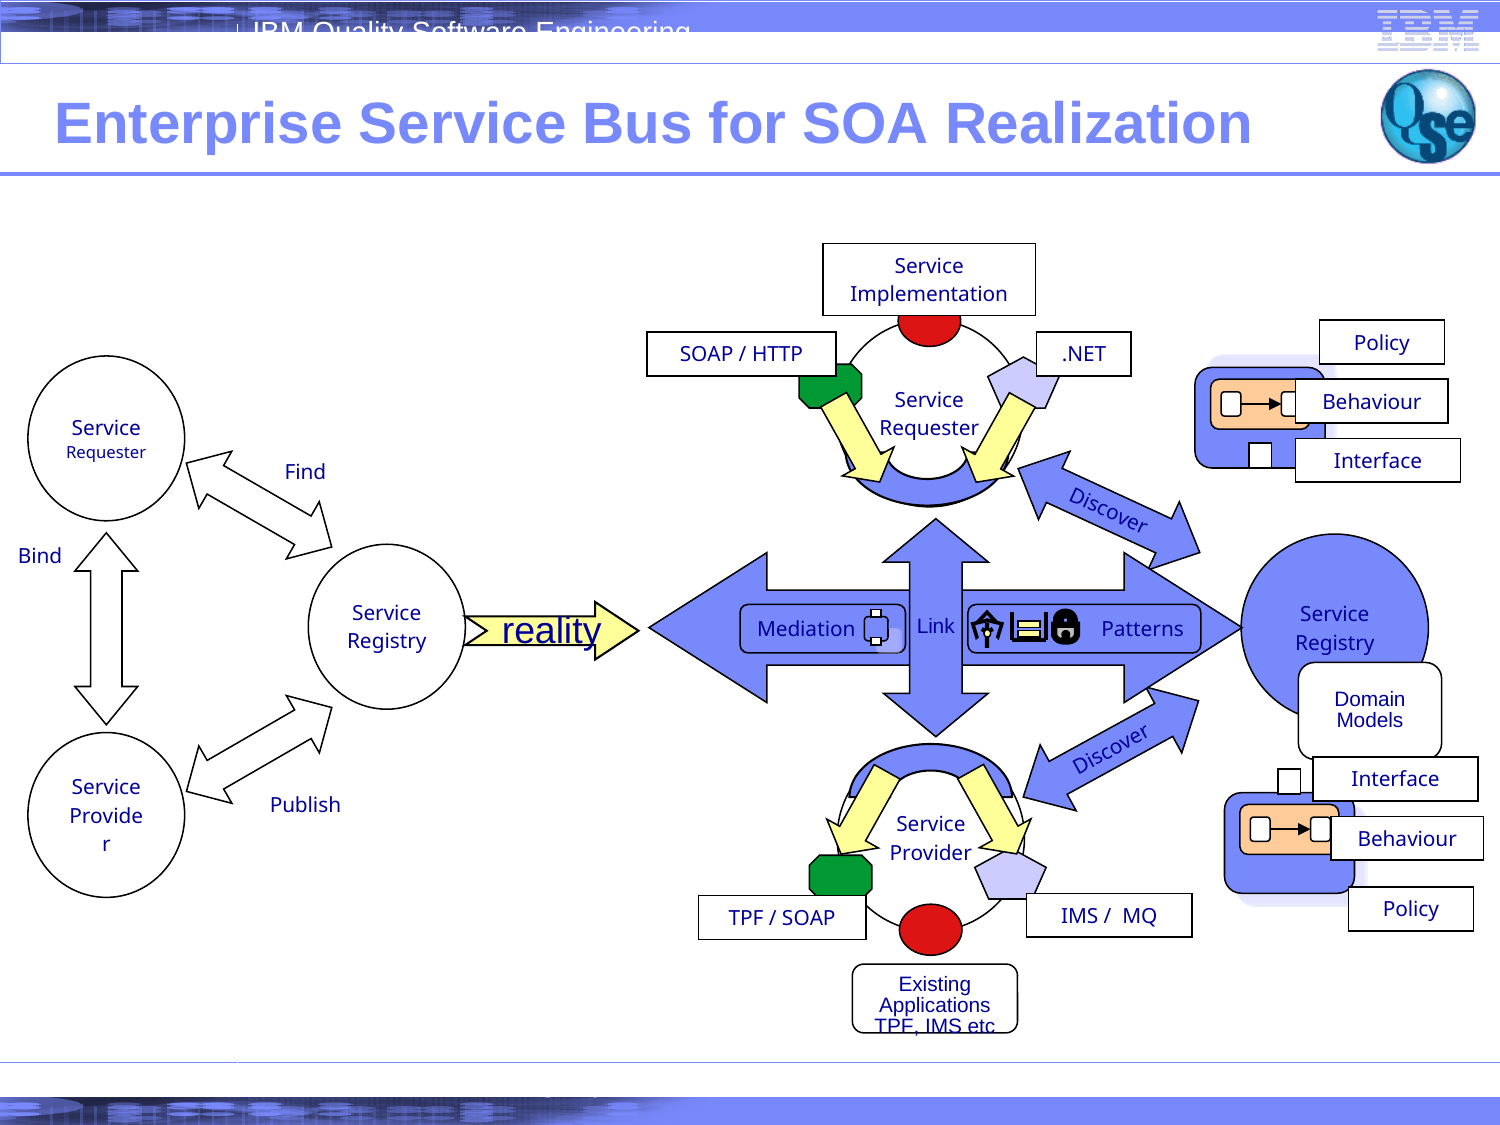

# Enterprise Service Bus for SOA Realization
Service Implementation
Service Requester
Policy
SOAP / HTTP
.NET
Service Requester
Behaviour
Interface
Find
Discover
Bind
Service Registry
Service Registry
Link
reality
Mediation
Patterns
Domain Models
Discover
Service Provider
Service Provider
Interface
Publish
Behaviour
Policy
IMS / MQ
TPF / SOAP
Existing Applications TPF, IMS etc
50